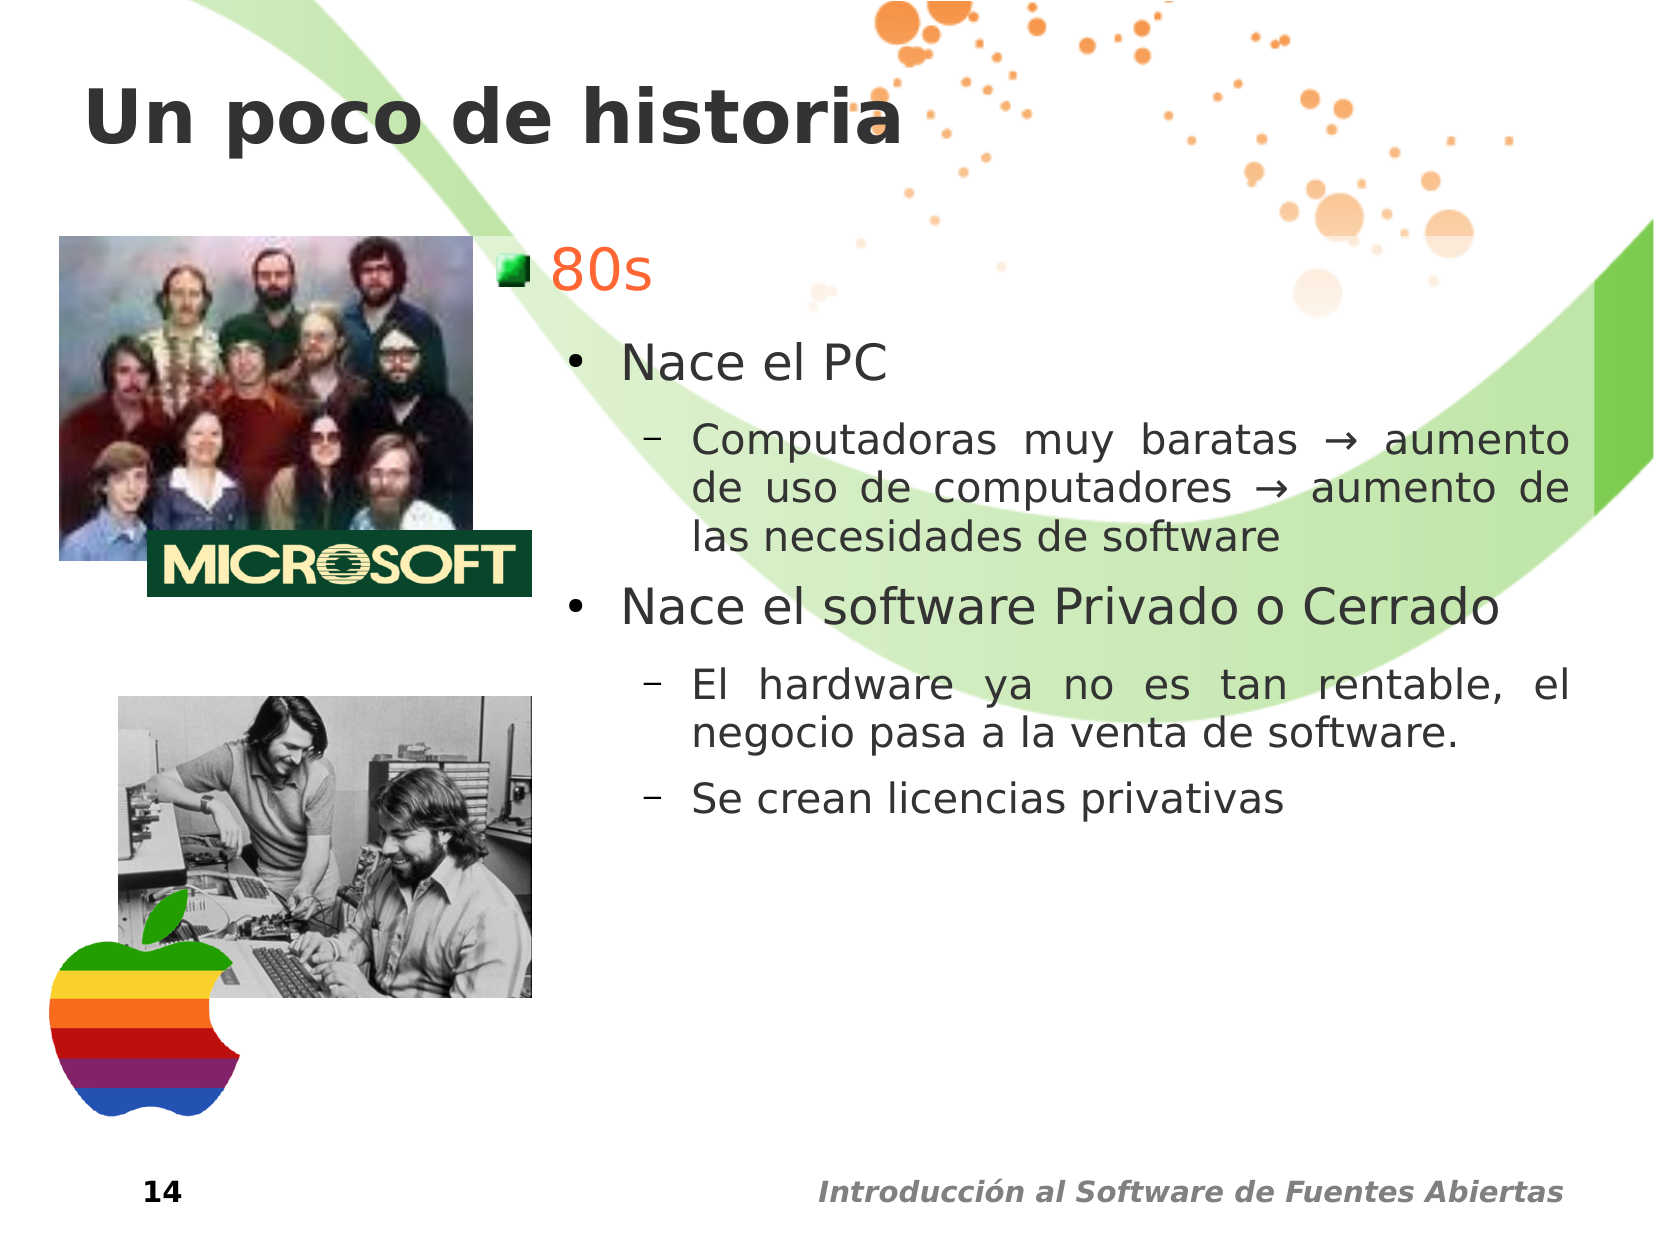

# Un poco de historia
80s
Nace el PC
Computadoras muy baratas → aumento de uso de computadores → aumento de las necesidades de software
Nace el software Privado o Cerrado
El hardware ya no es tan rentable, el negocio pasa a la venta de software.
Se crean licencias privativas